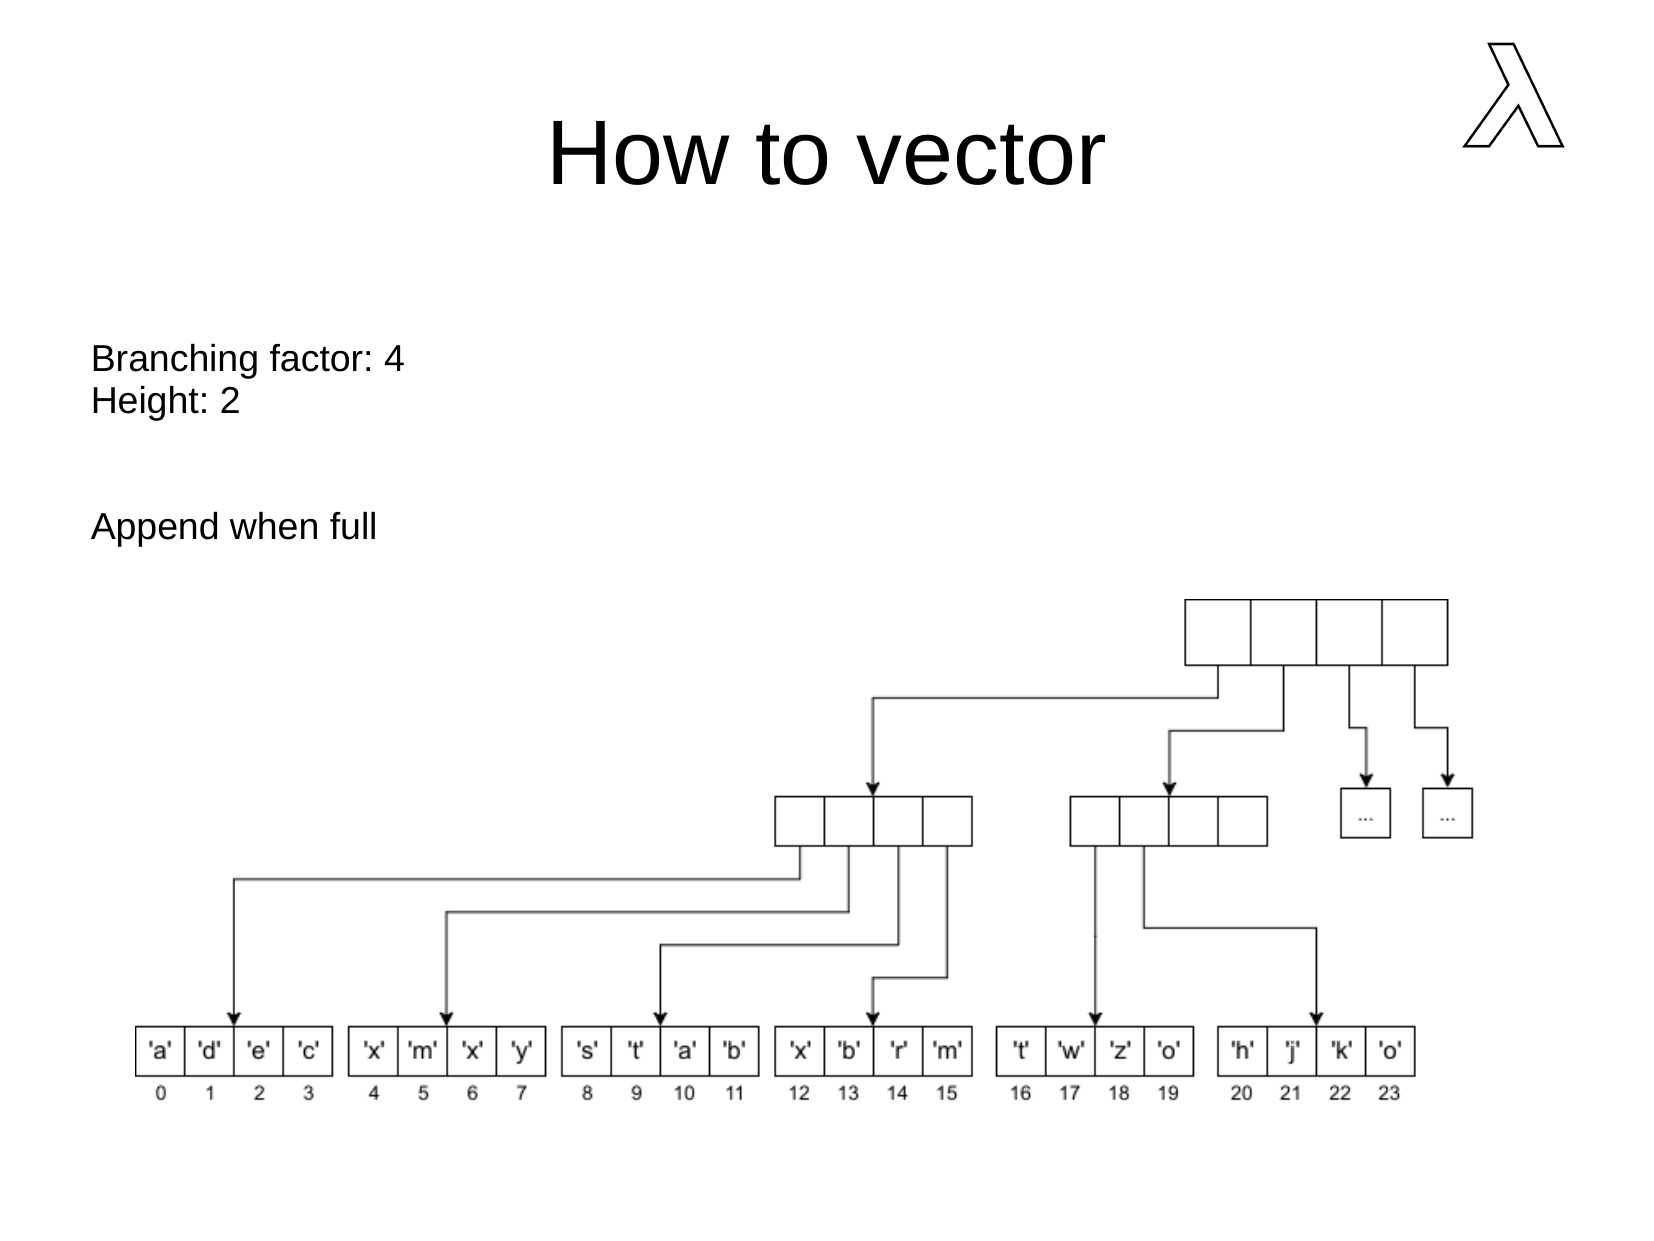

# How to vector
Branching factor: 4
Height: 2
Append when full